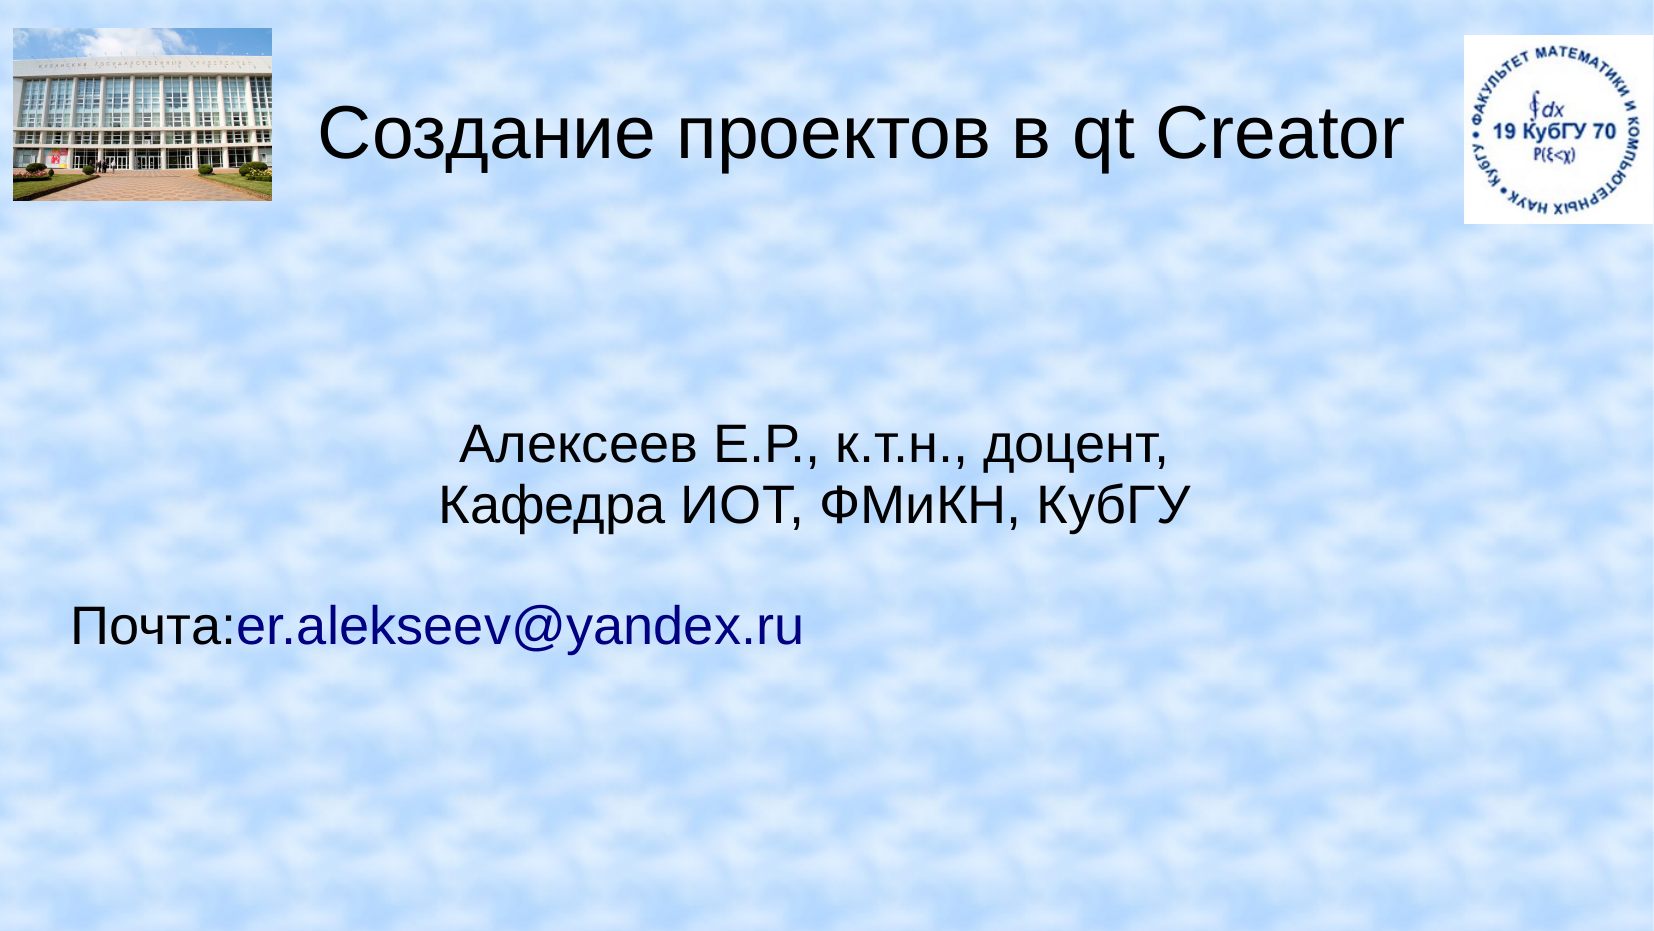

# Создание проектов в qt Creator
Алексеев Е.Р., к.т.н., доцент,
Кафедра ИОТ, ФМиКН, КубГУ
Почта:er.alekseev@yandex.ru